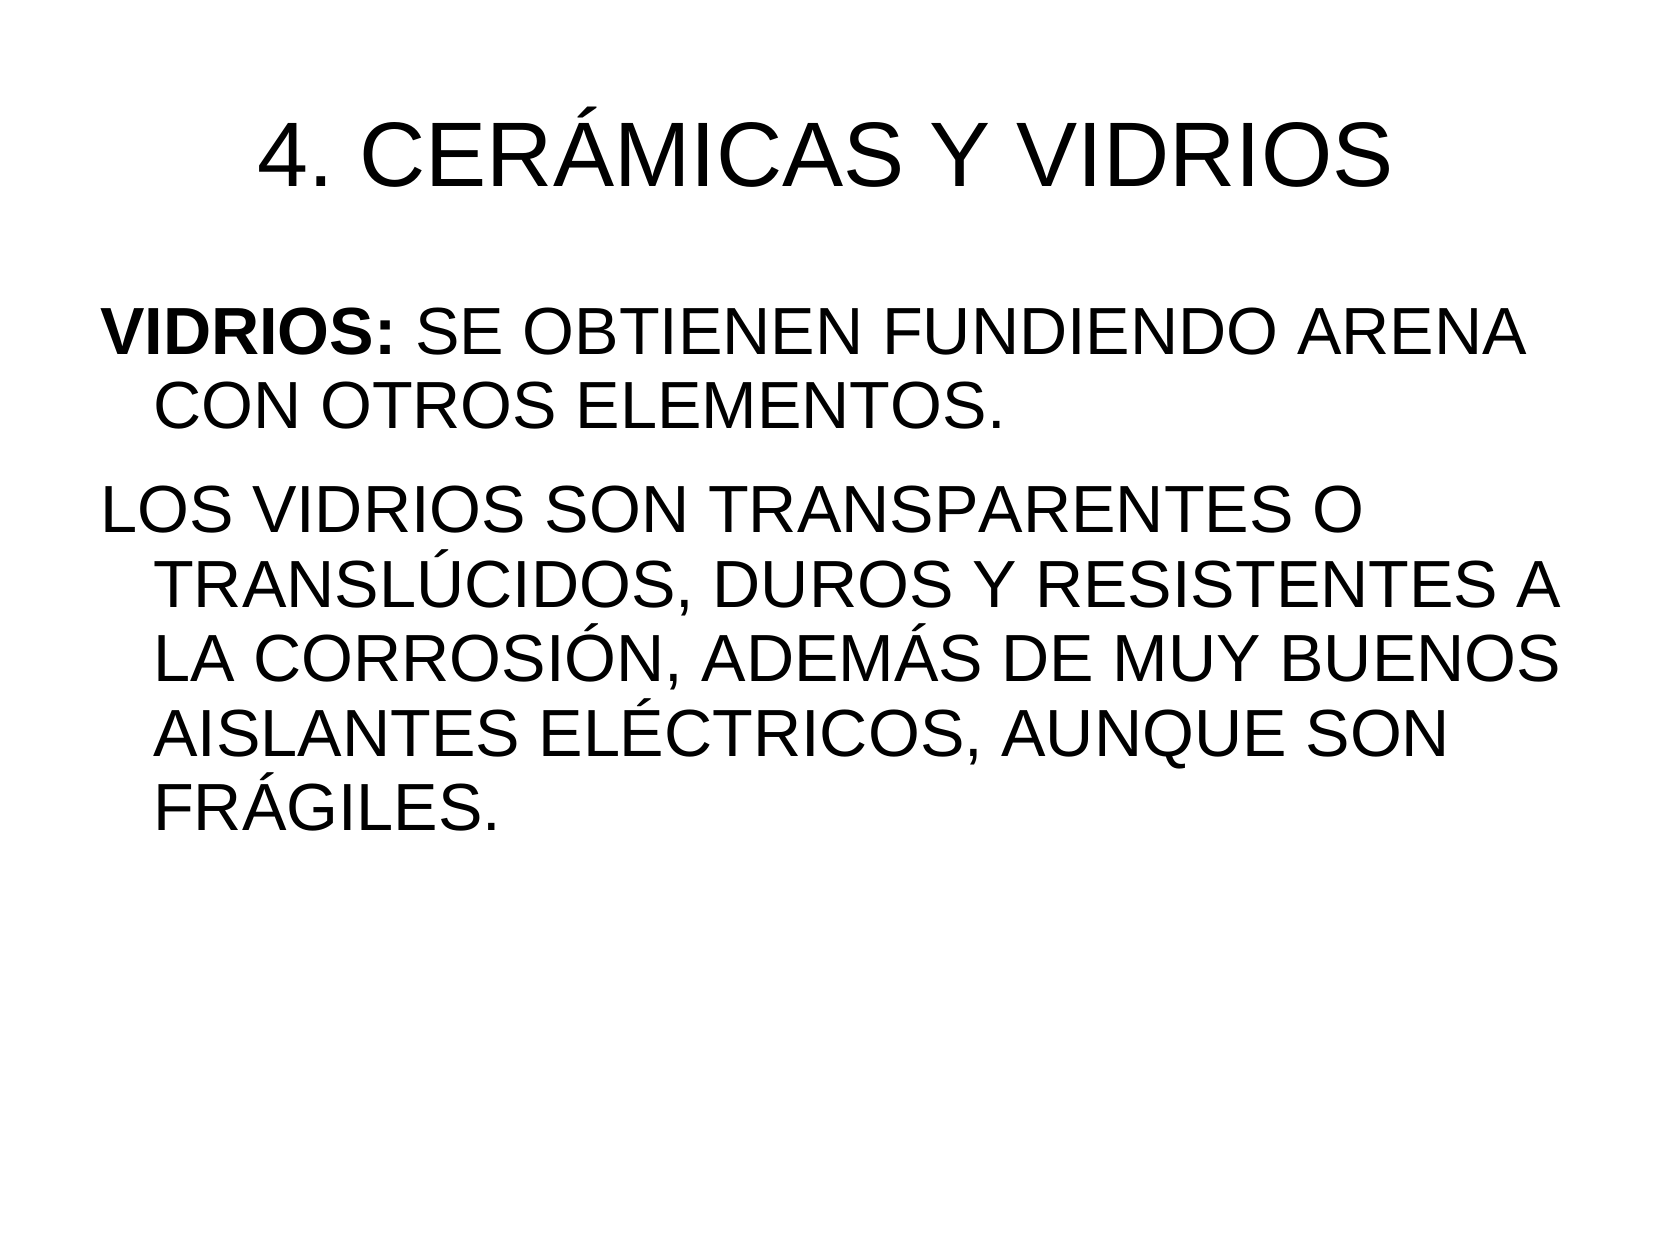

# 4. CERÁMICAS Y VIDRIOS
VIDRIOS: SE OBTIENEN FUNDIENDO ARENA CON OTROS ELEMENTOS.
LOS VIDRIOS SON TRANSPARENTES O TRANSLÚCIDOS, DUROS Y RESISTENTES A LA CORROSIÓN, ADEMÁS DE MUY BUENOS AISLANTES ELÉCTRICOS, AUNQUE SON FRÁGILES.